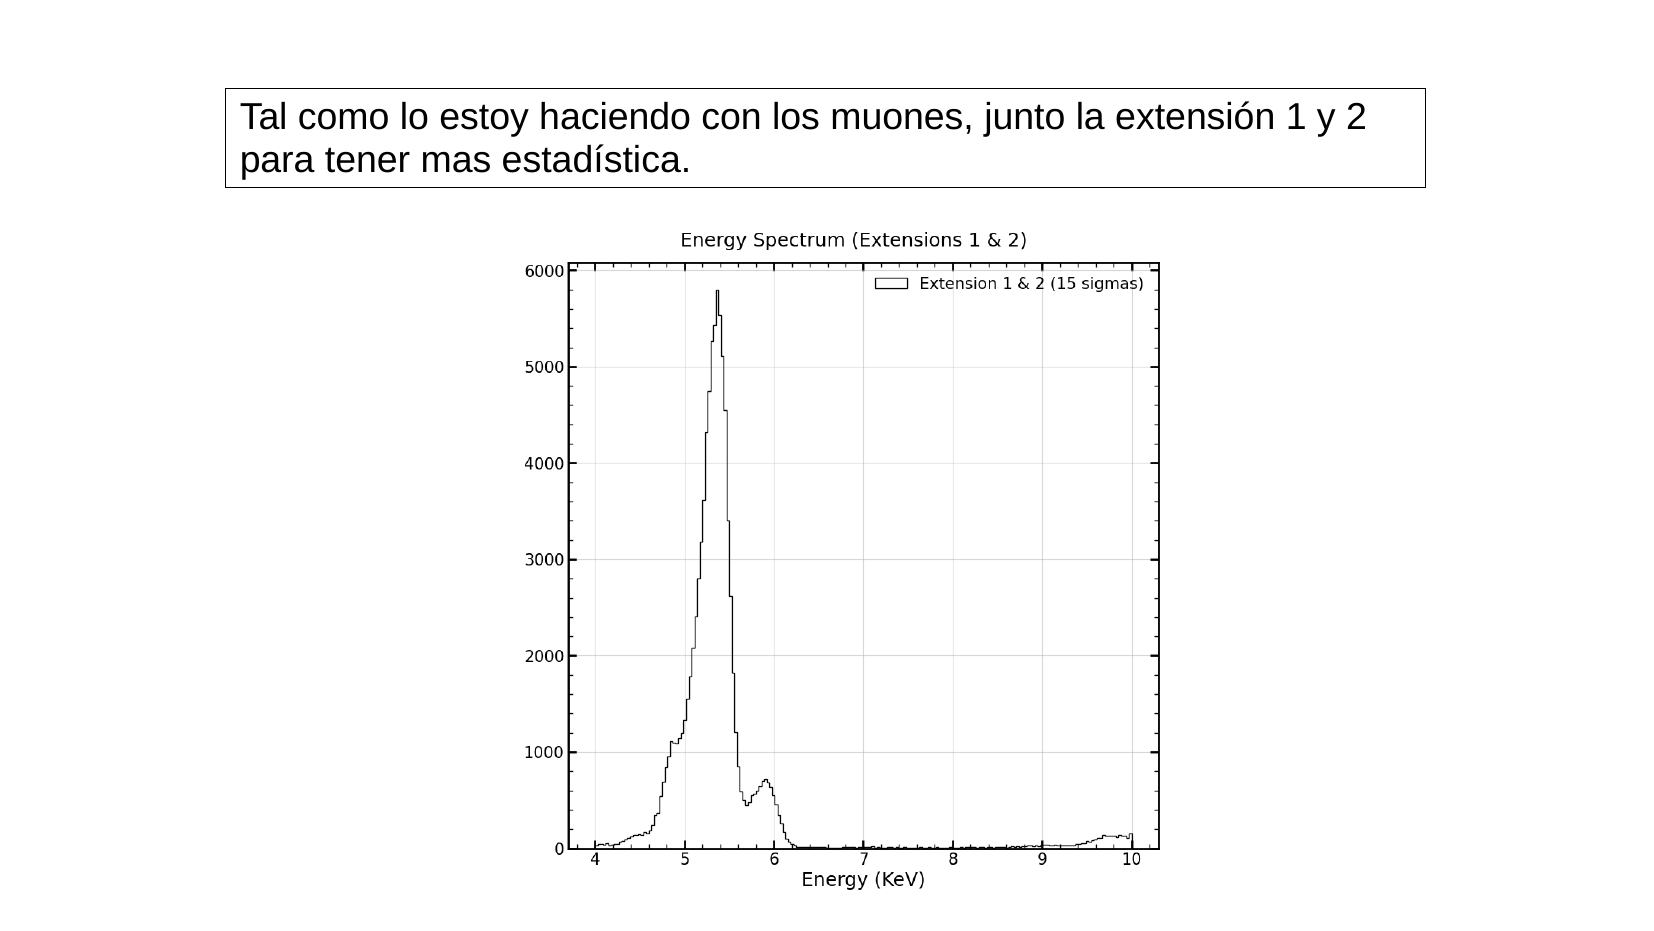

Tal como lo estoy haciendo con los muones, junto la extensión 1 y 2 para tener mas estadística.